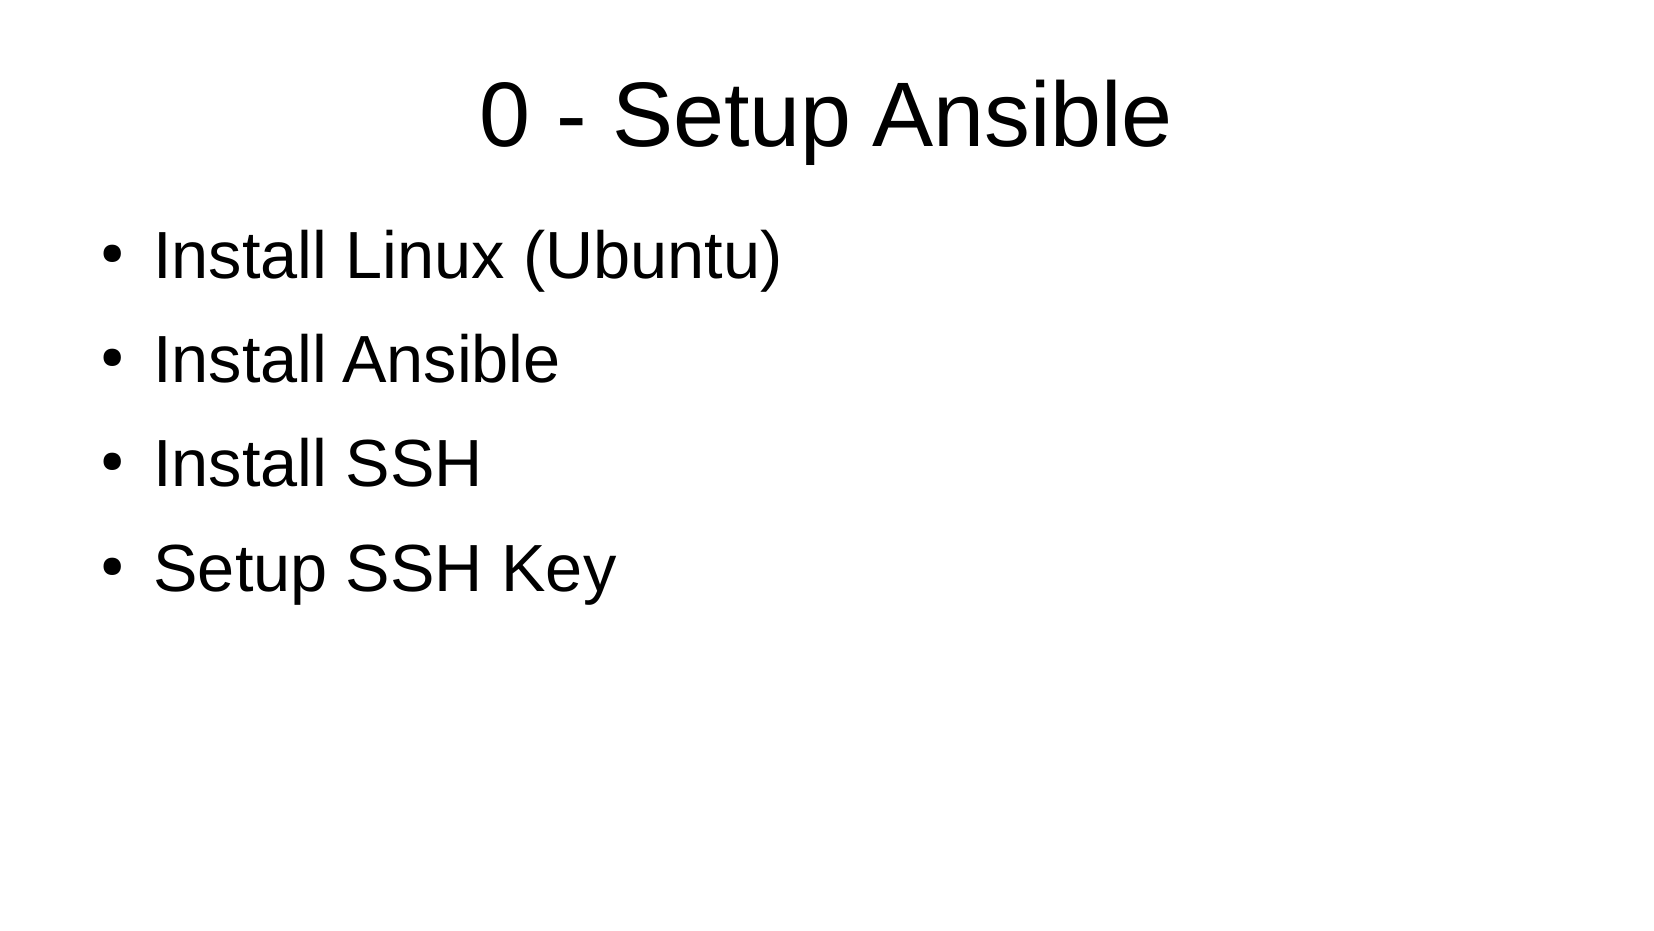

# 0 - Setup Ansible
Install Linux (Ubuntu)
Install Ansible
Install SSH
Setup SSH Key